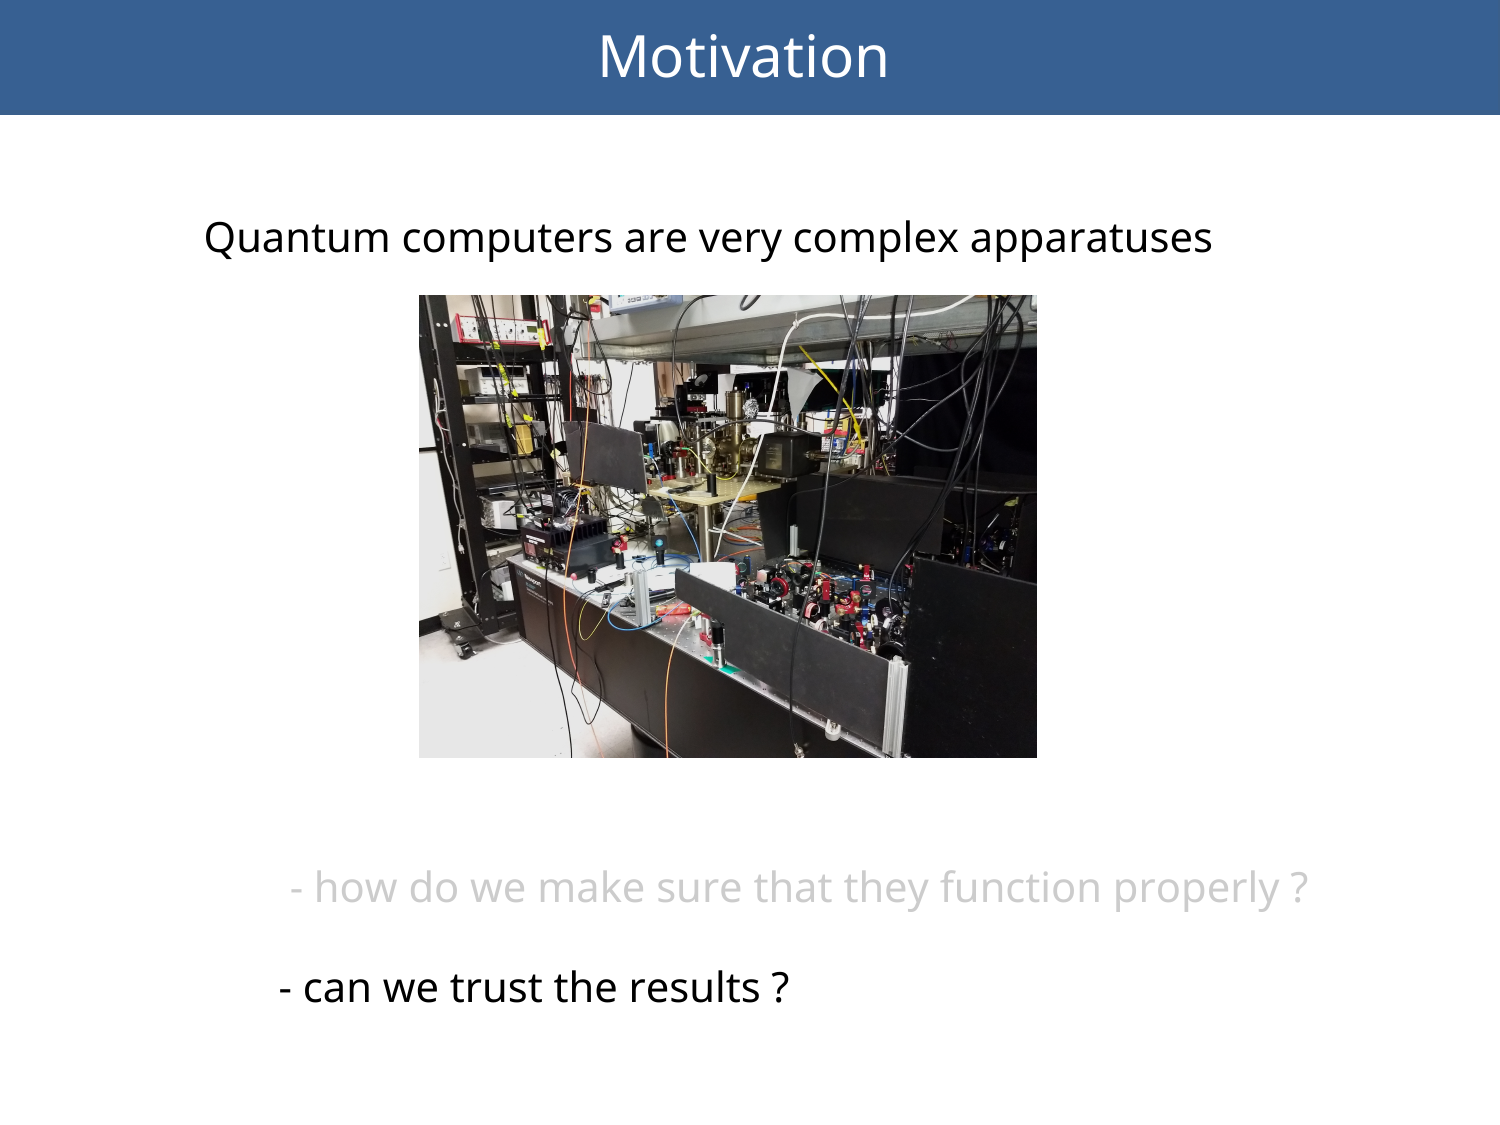

Motivation
Quantum computers are very complex apparatuses
 - how do we make sure that they function properly ?
	- can we trust the results ?